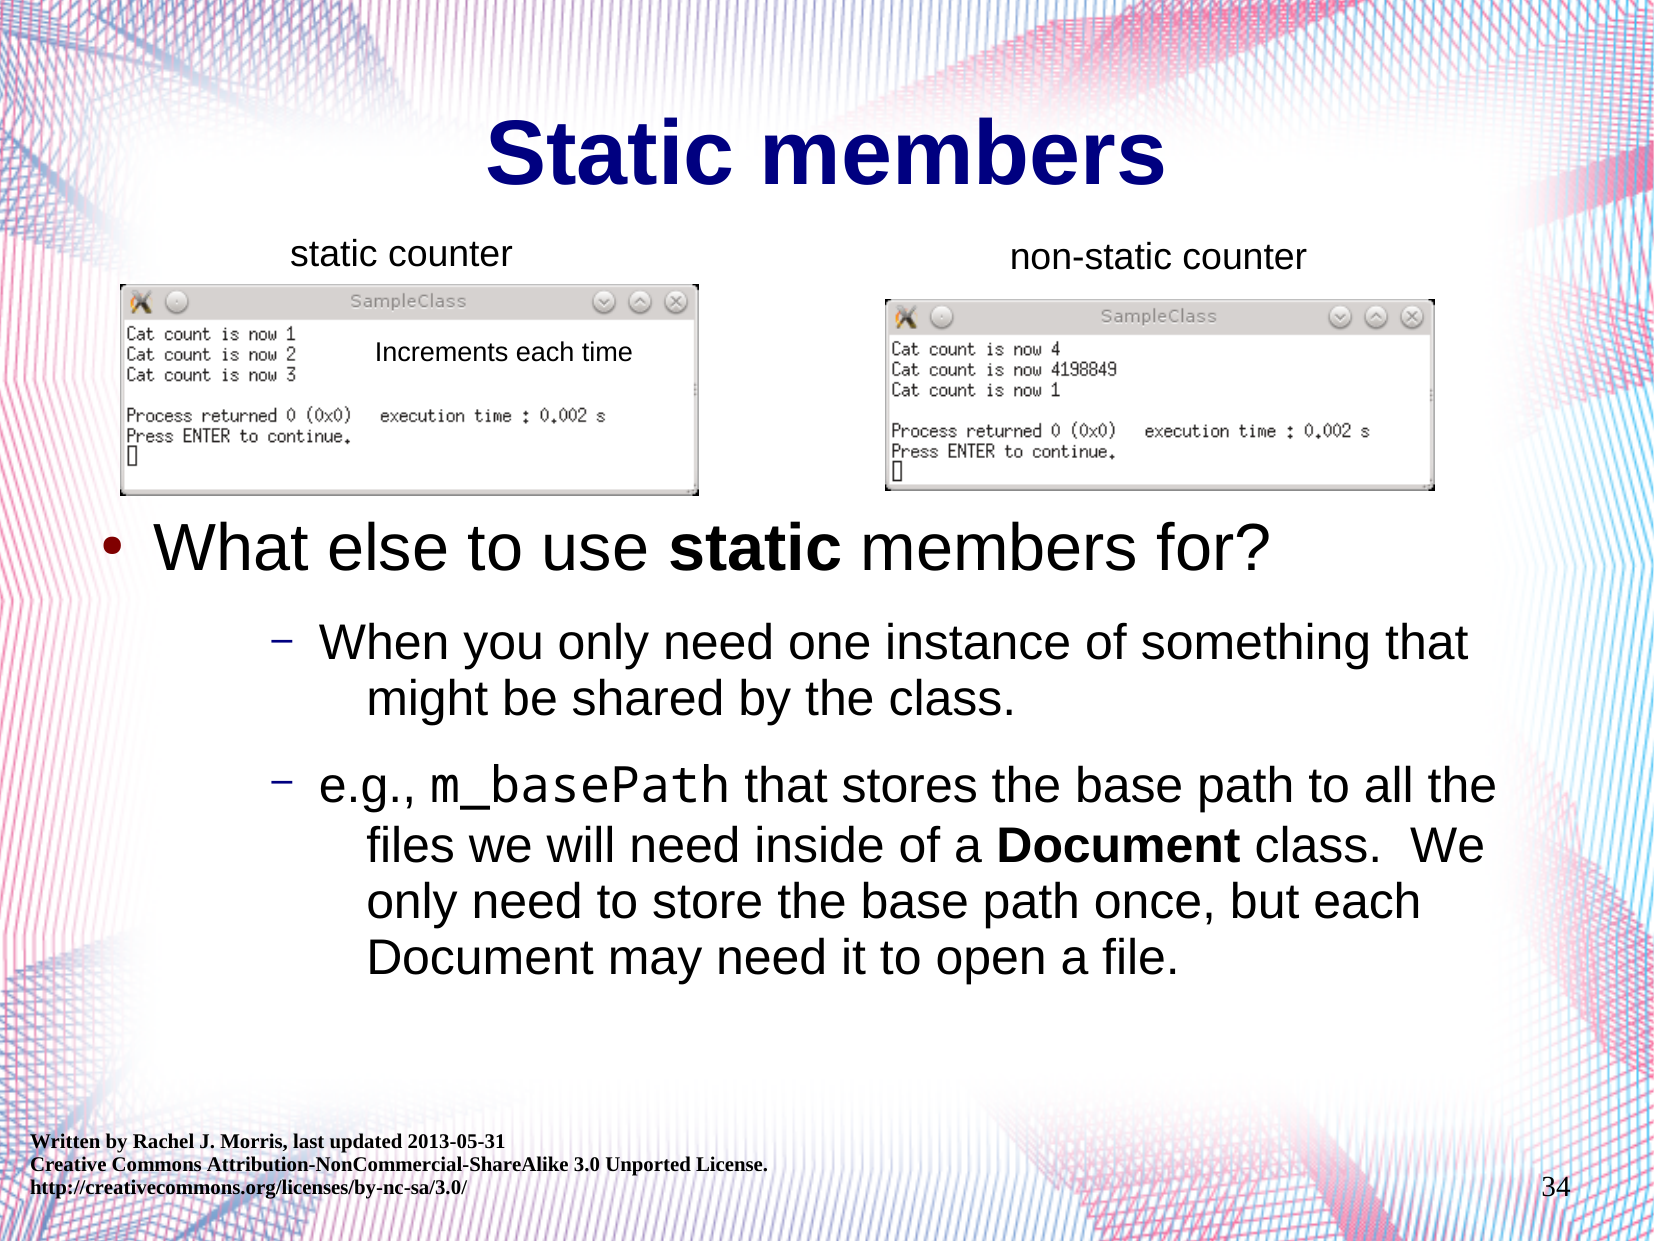

# Static members
static counter
non-static counter
Increments each time
What else to use static members for?
When you only need one instance of something that might be shared by the class.
e.g., m_basePath that stores the base path to all the files we will need inside of a Document class. We only need to store the base path once, but each Document may need it to open a file.
34